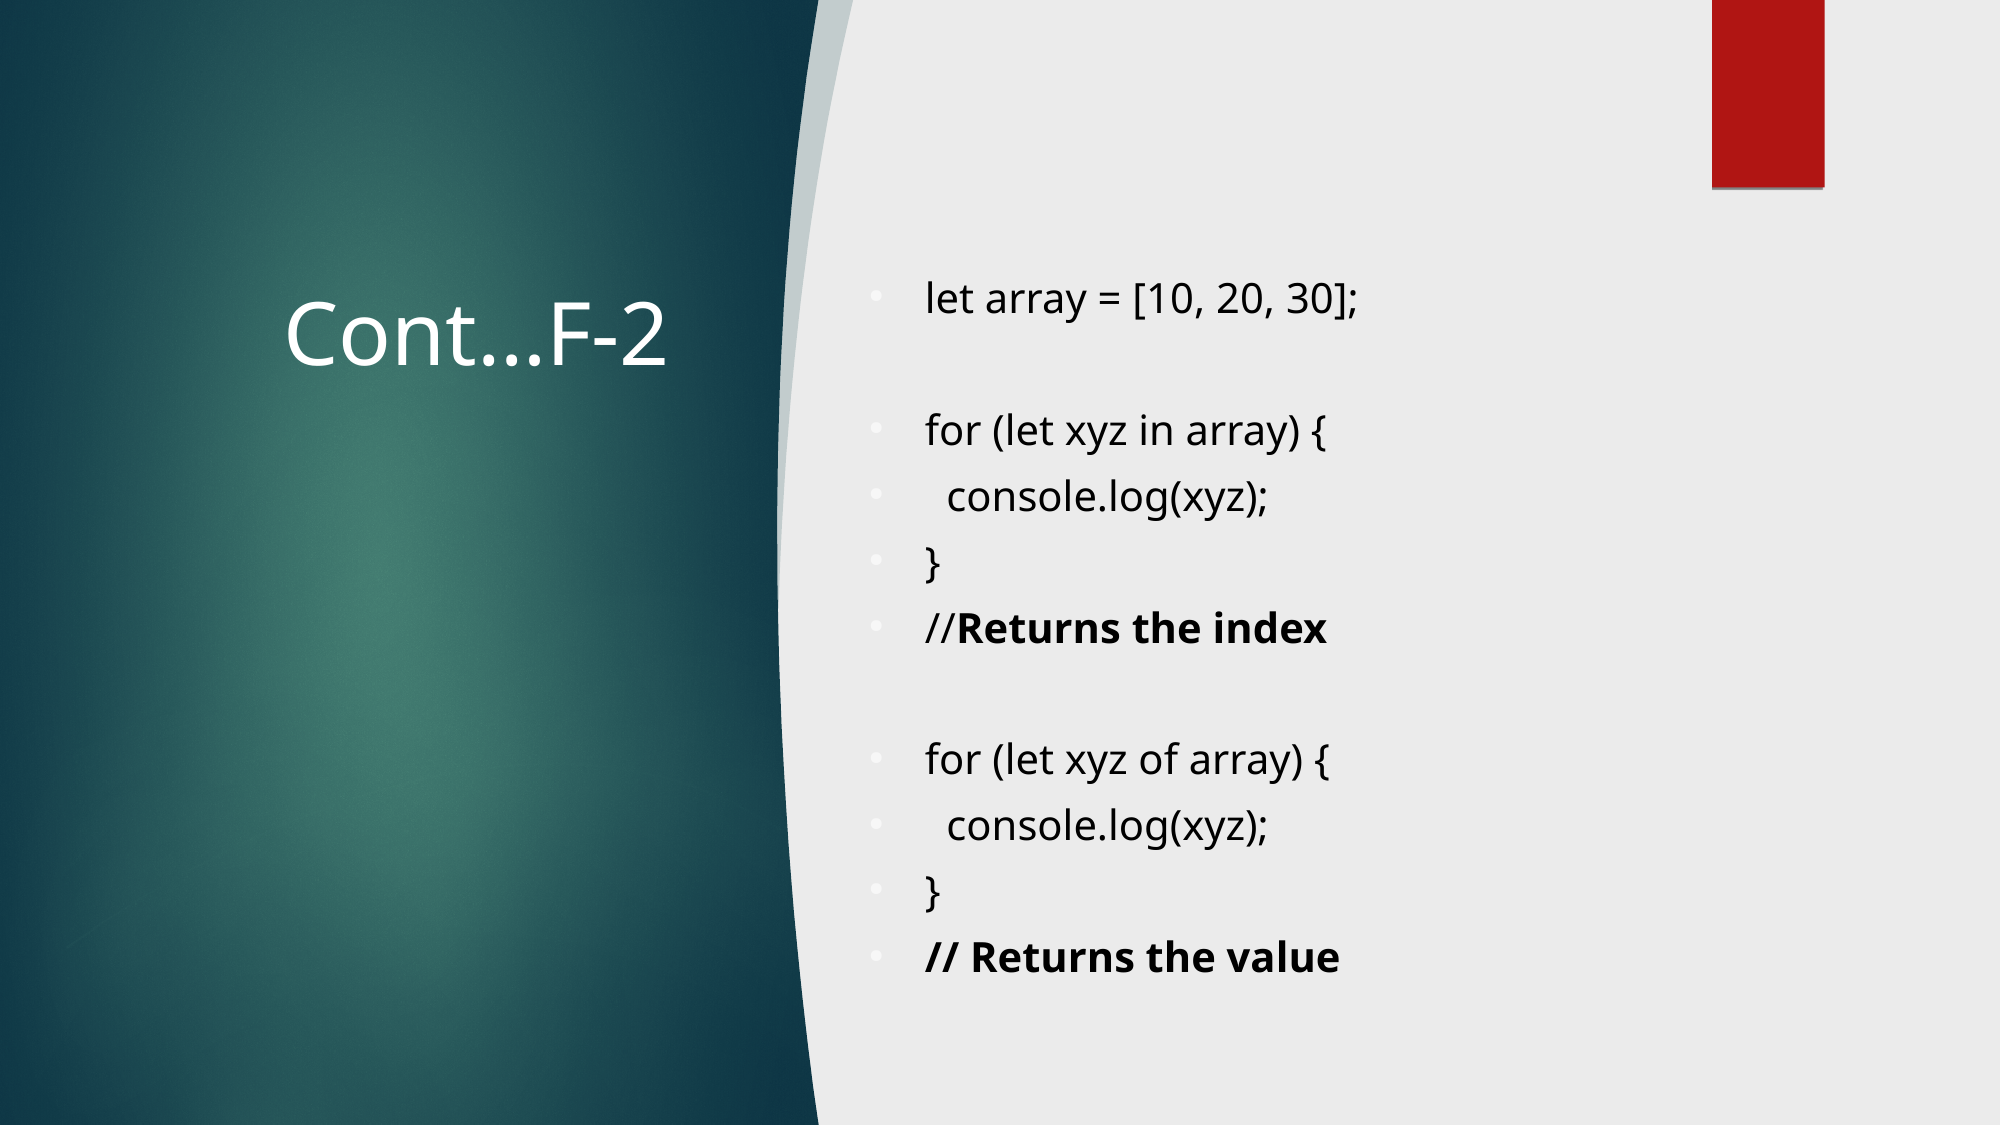

# Cont…F-2
let array = [10, 20, 30];
for (let xyz in array) {
 console.log(xyz);
}
//Returns the index
for (let xyz of array) {
 console.log(xyz);
}
// Returns the value